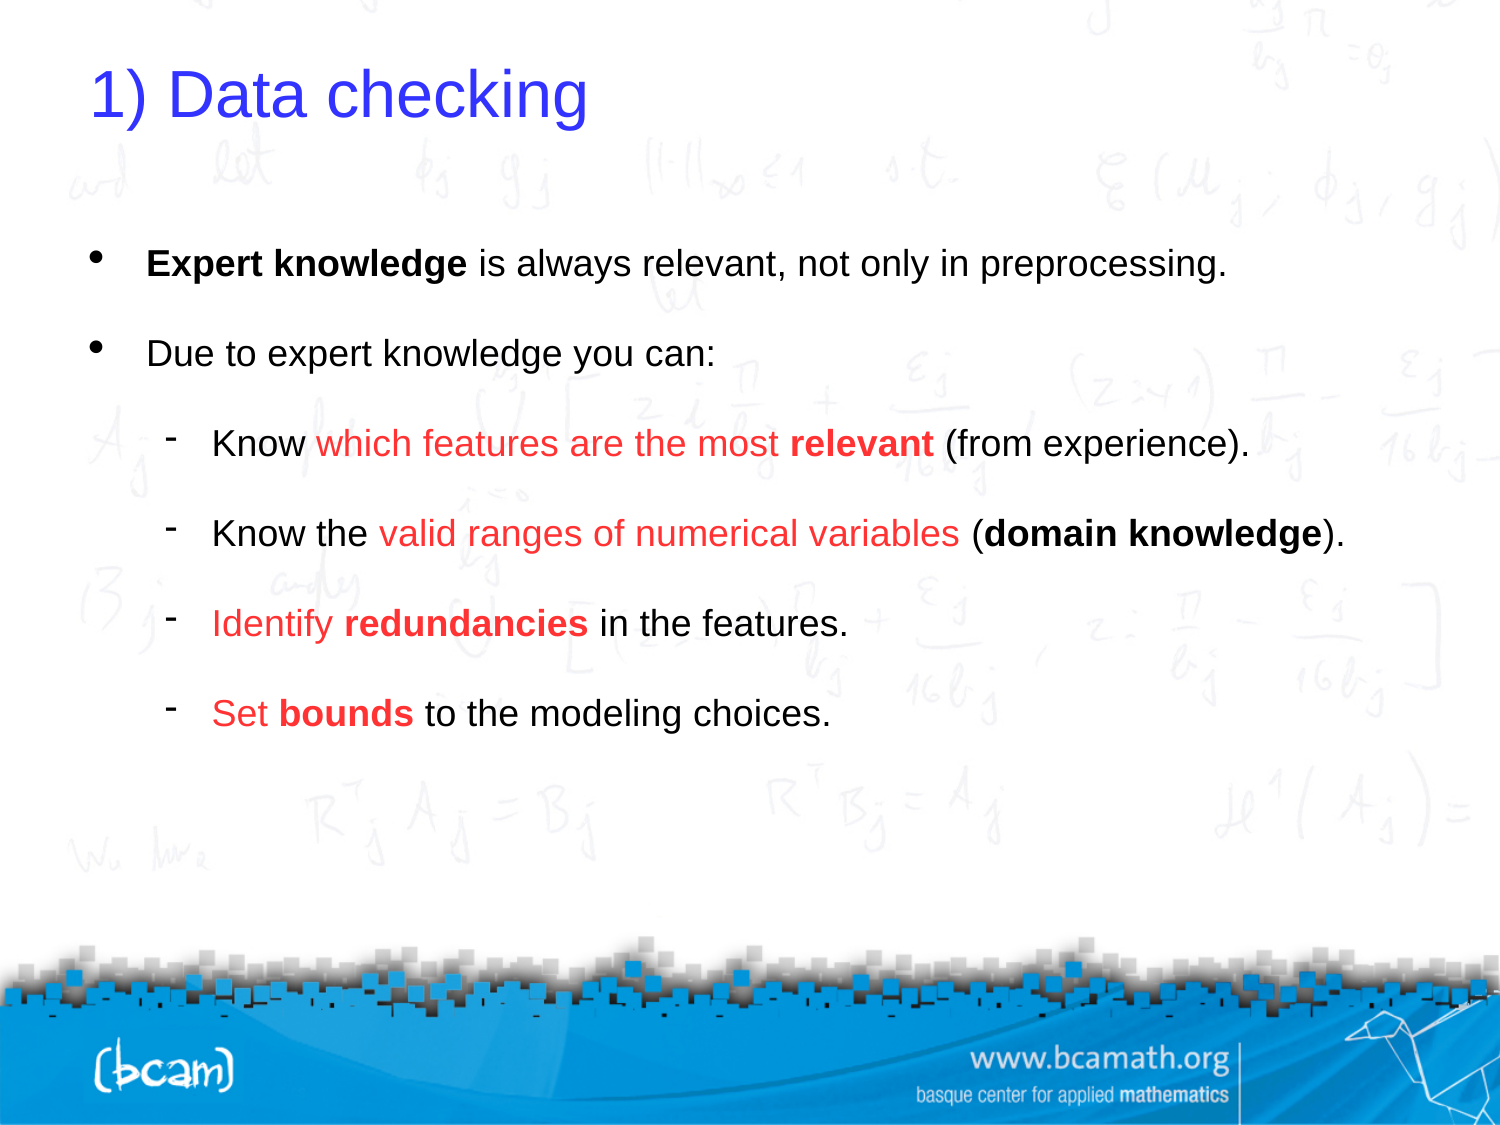

1) Data checking
Expert knowledge is always relevant, not only in preprocessing.
Due to expert knowledge you can:
Know which features are the most relevant (from experience).
Know the valid ranges of numerical variables (domain knowledge).
Identify redundancies in the features.
Set bounds to the modeling choices.